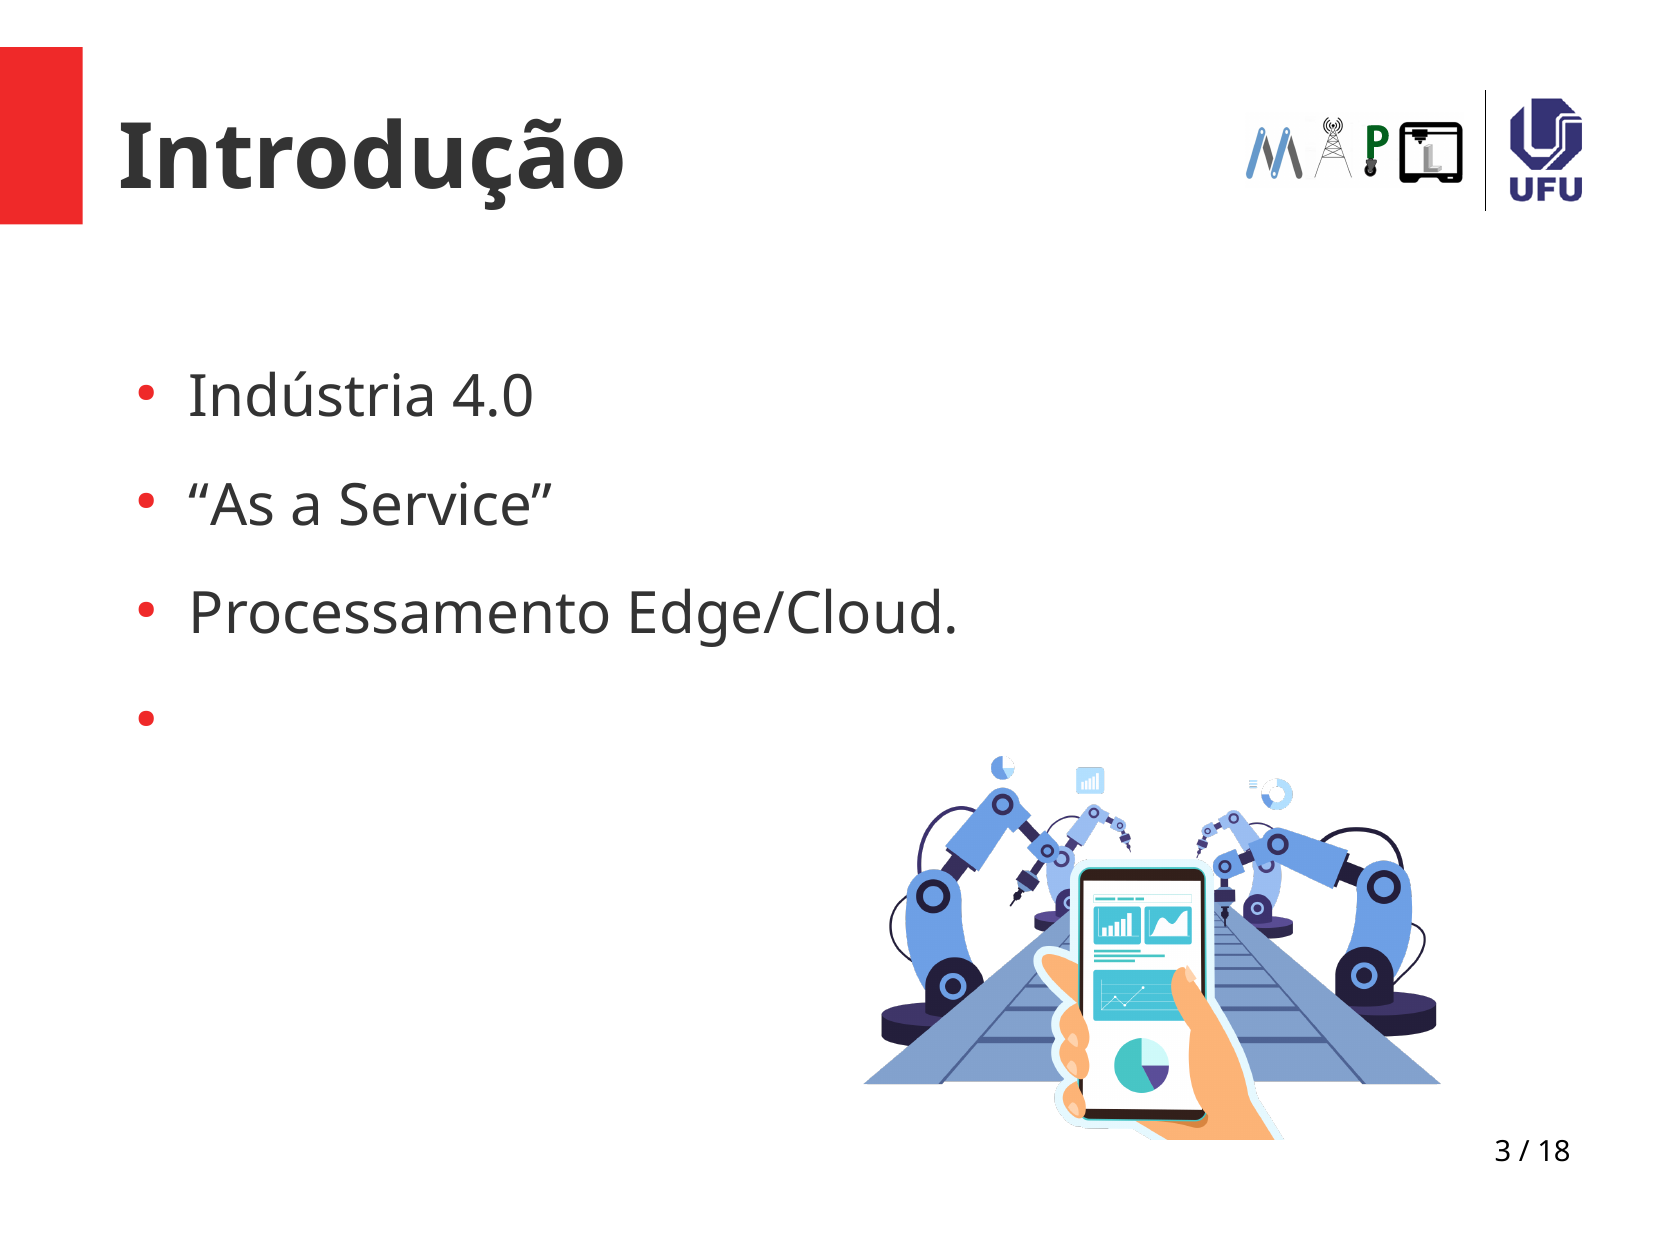

# Introdução
Indústria 4.0
“As a Service”
Processamento Edge/Cloud.
3